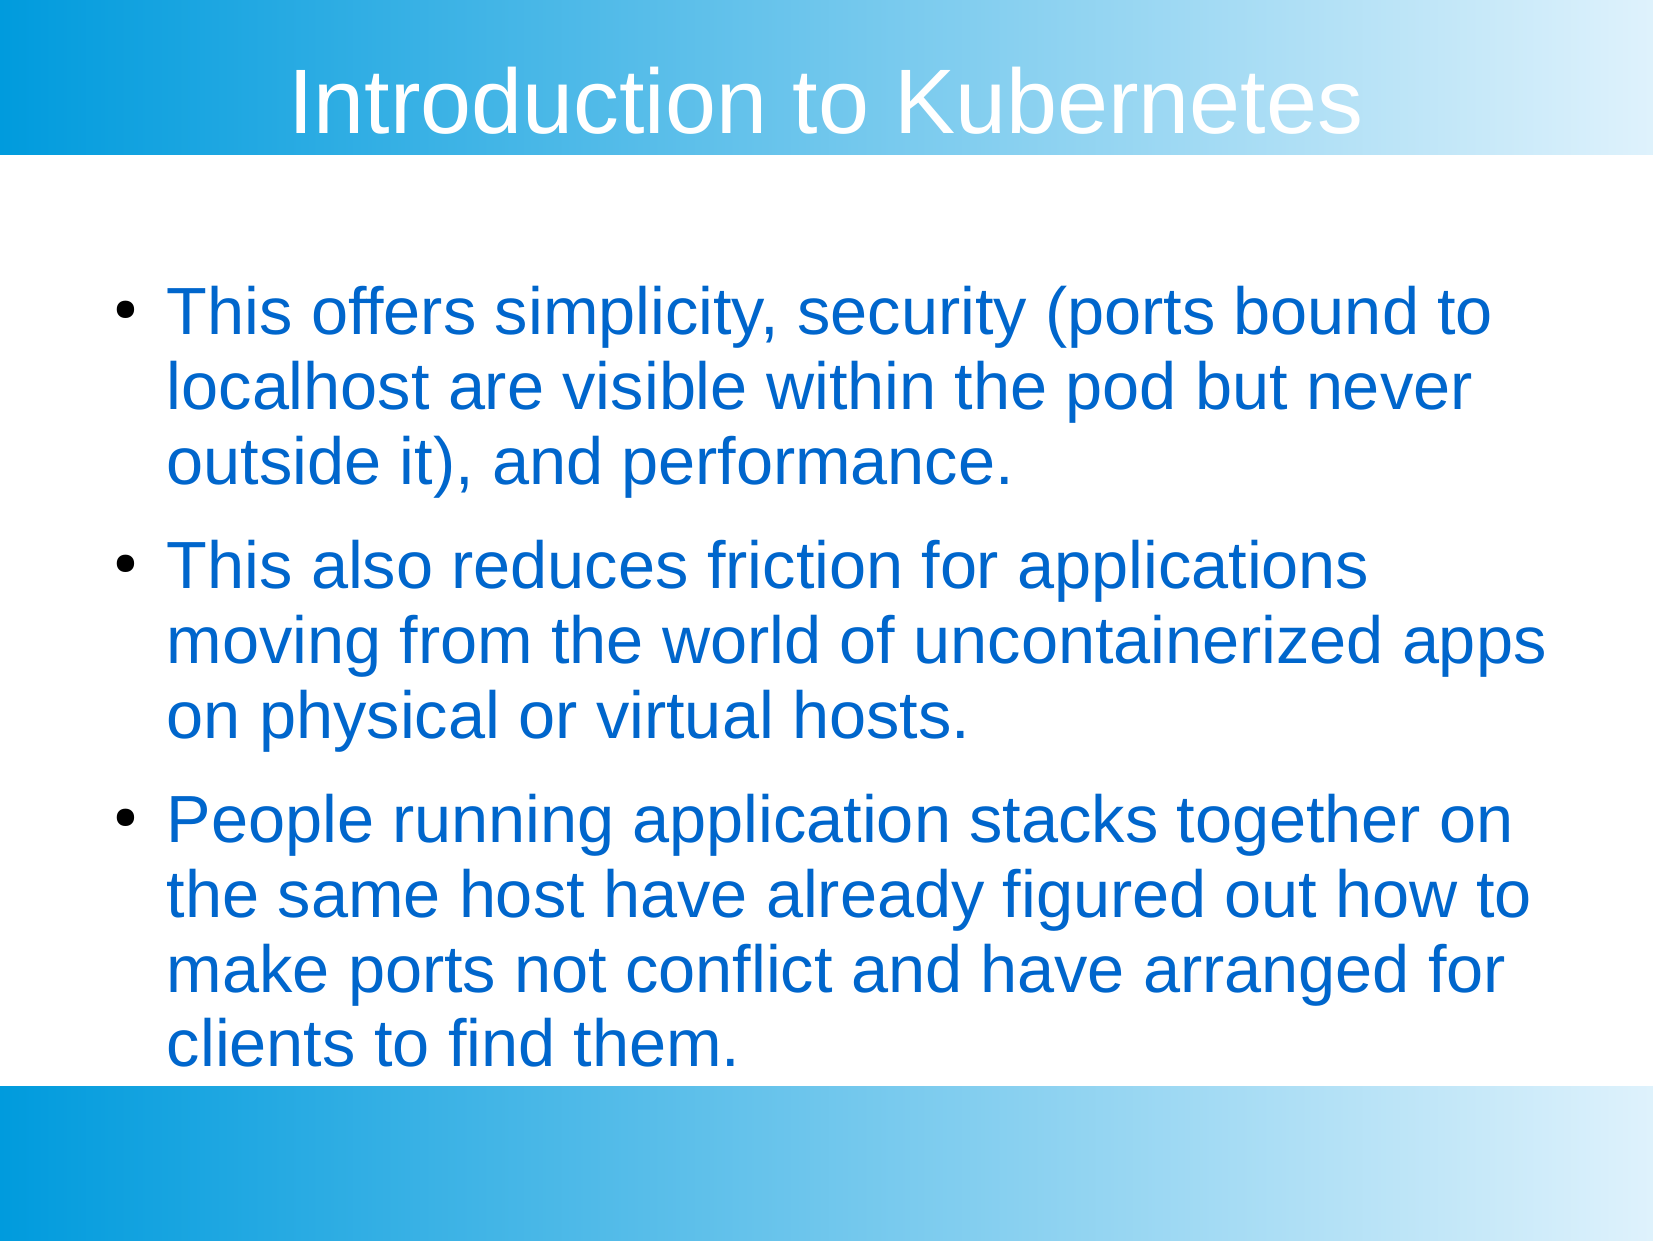

# Introduction to Kubernetes
This offers simplicity, security (ports bound to localhost are visible within the pod but never outside it), and performance.
This also reduces friction for applications moving from the world of uncontainerized apps on physical or virtual hosts.
People running application stacks together on the same host have already figured out how to make ports not conflict and have arranged for clients to find them.